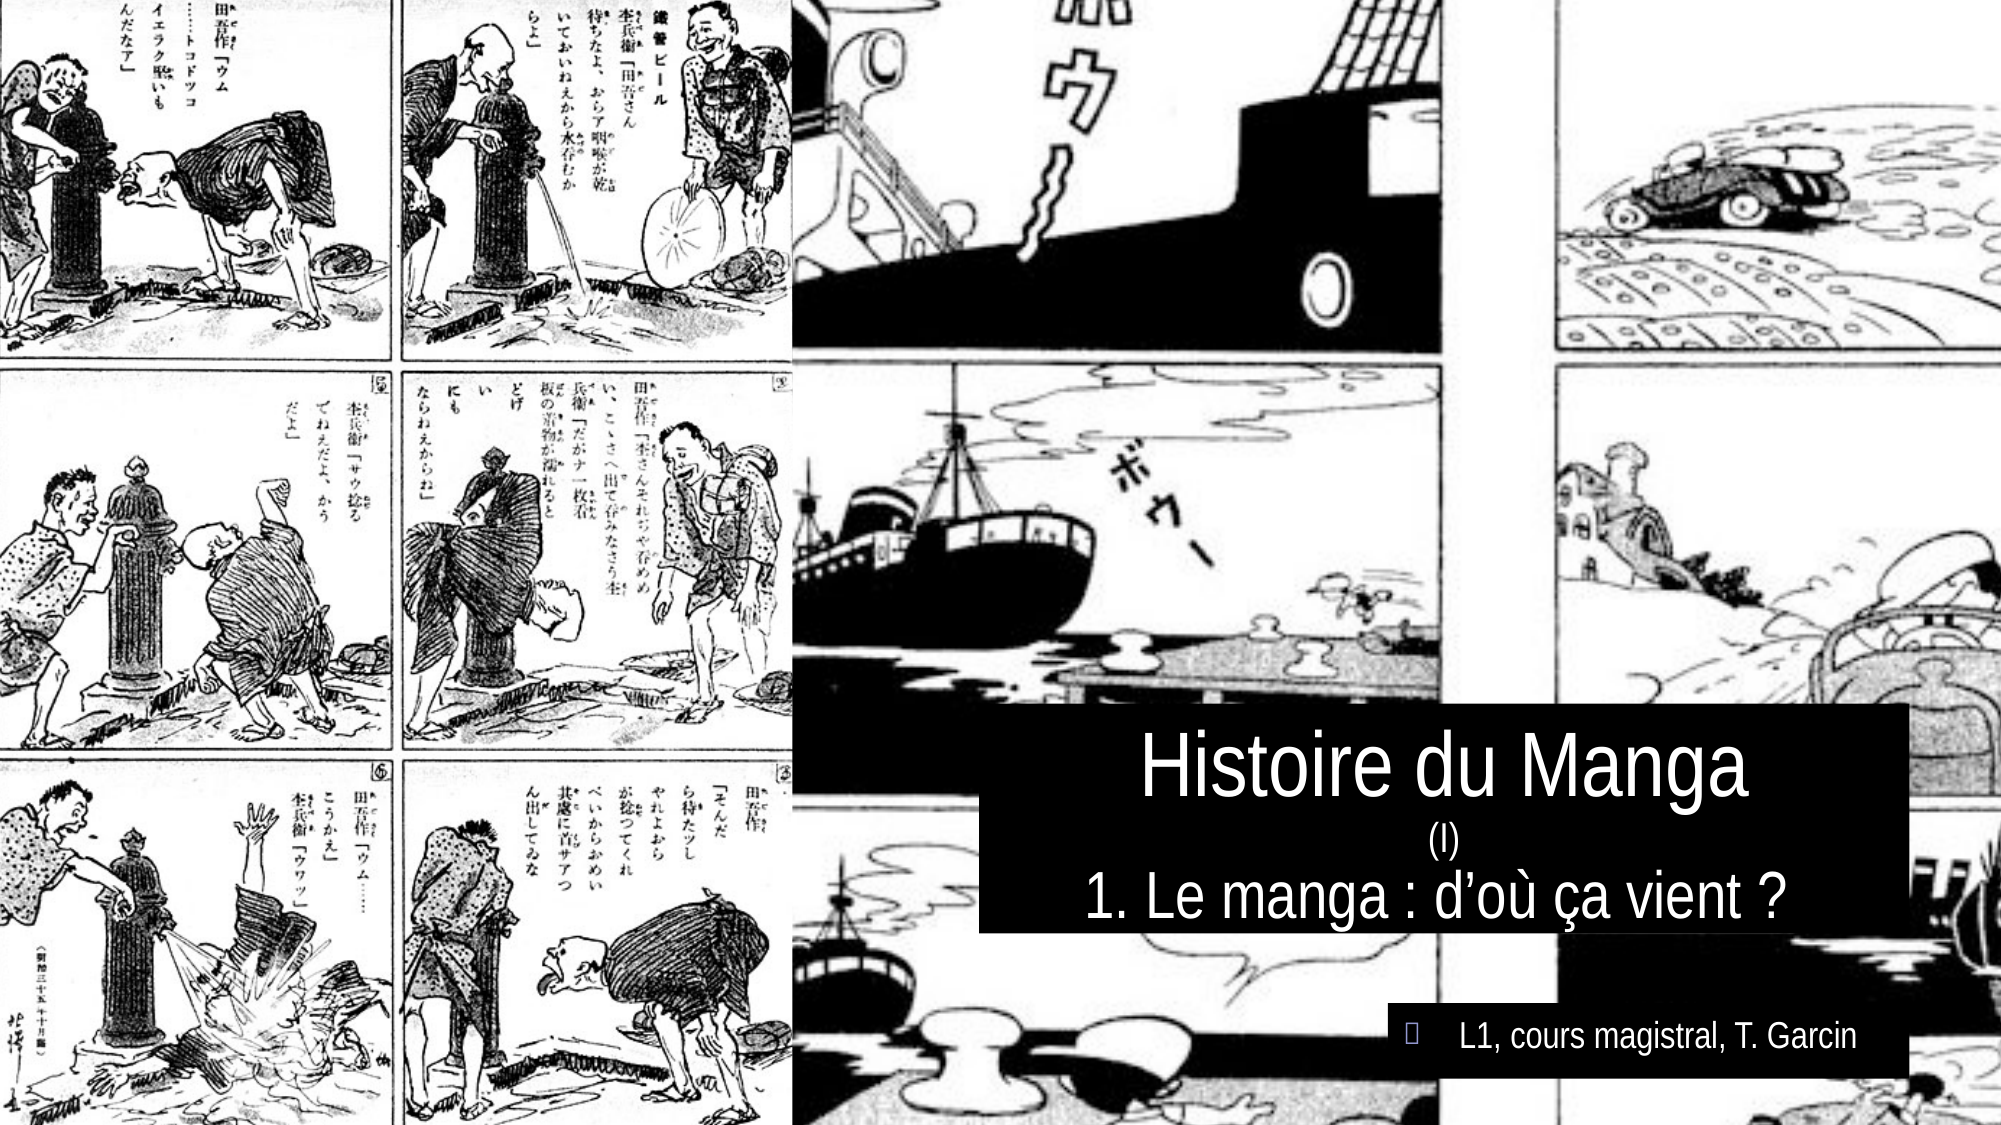

#
Histoire du Manga
(I)
1. Le manga : d’où ça vient ?
L1, cours magistral, T. Garcin